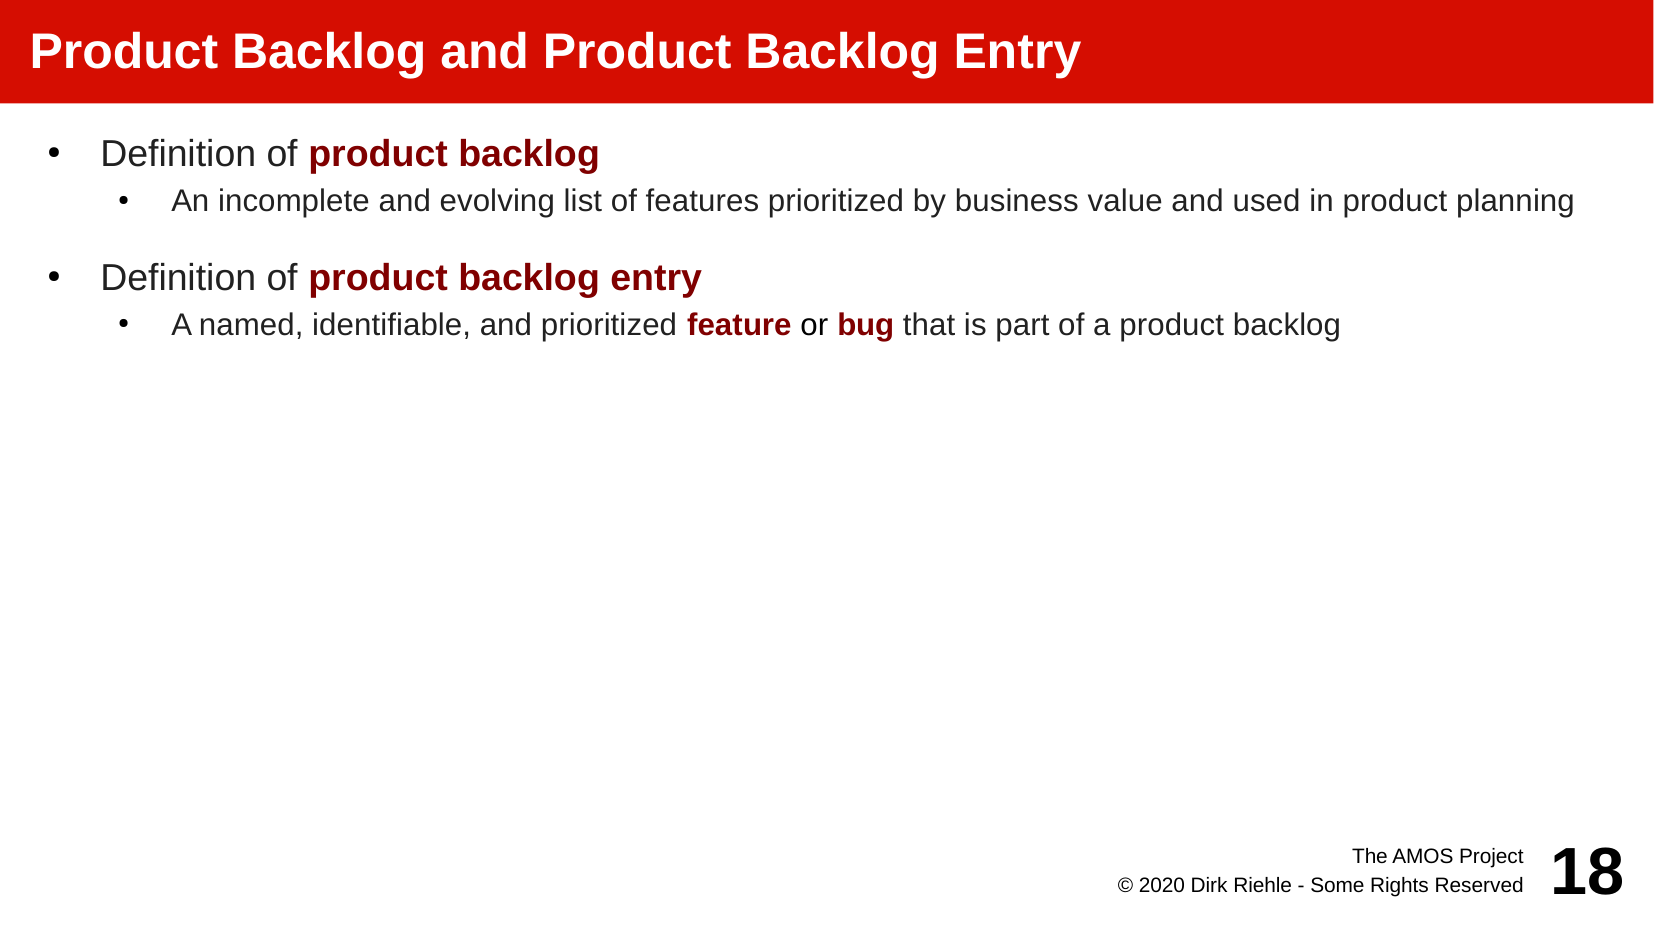

# Product Backlog and Product Backlog Entry
Definition of product backlog
An incomplete and evolving list of features prioritized by business value and used in product planning
Definition of product backlog entry
A named, identifiable, and prioritized feature or bug that is part of a product backlog
The AMOS Project
18
© 2020 Dirk Riehle - Some Rights Reserved